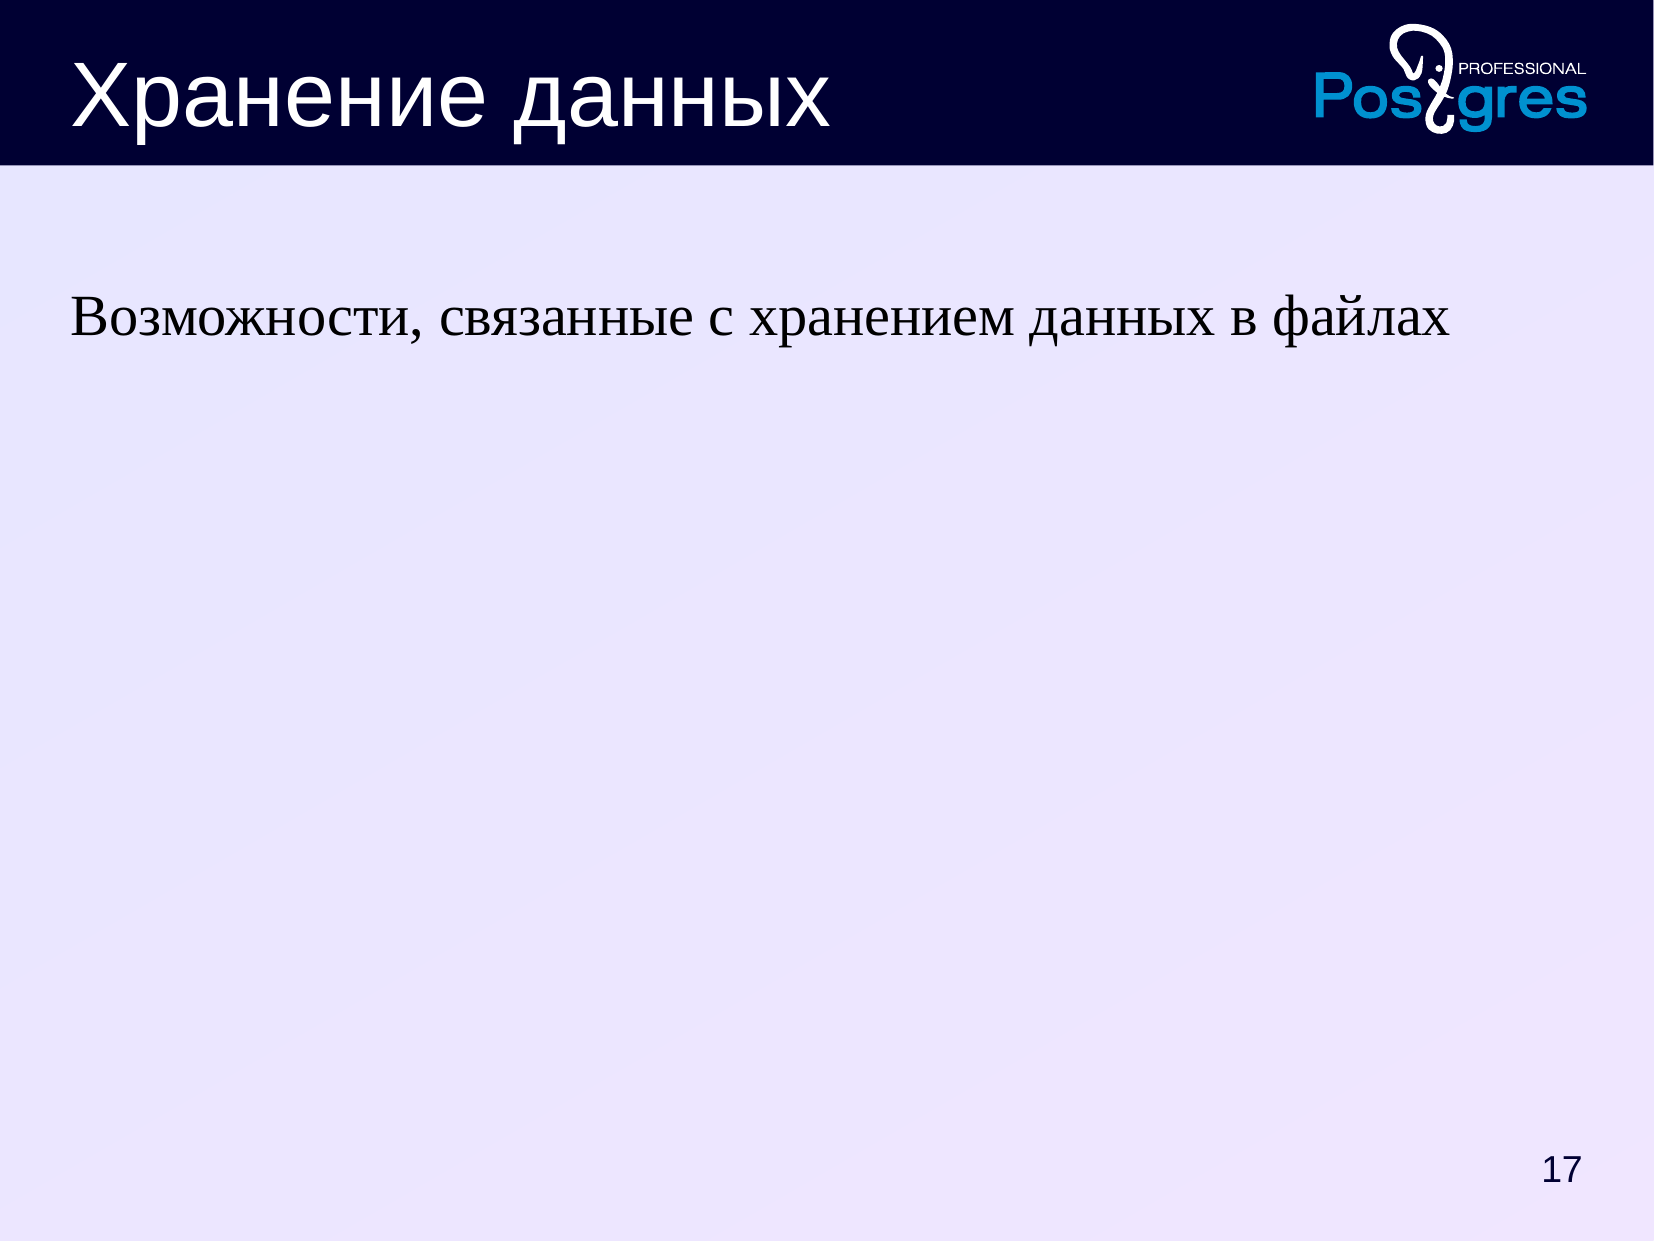

# Хранение данных
Возможности, связанные с хранением данных в файлах